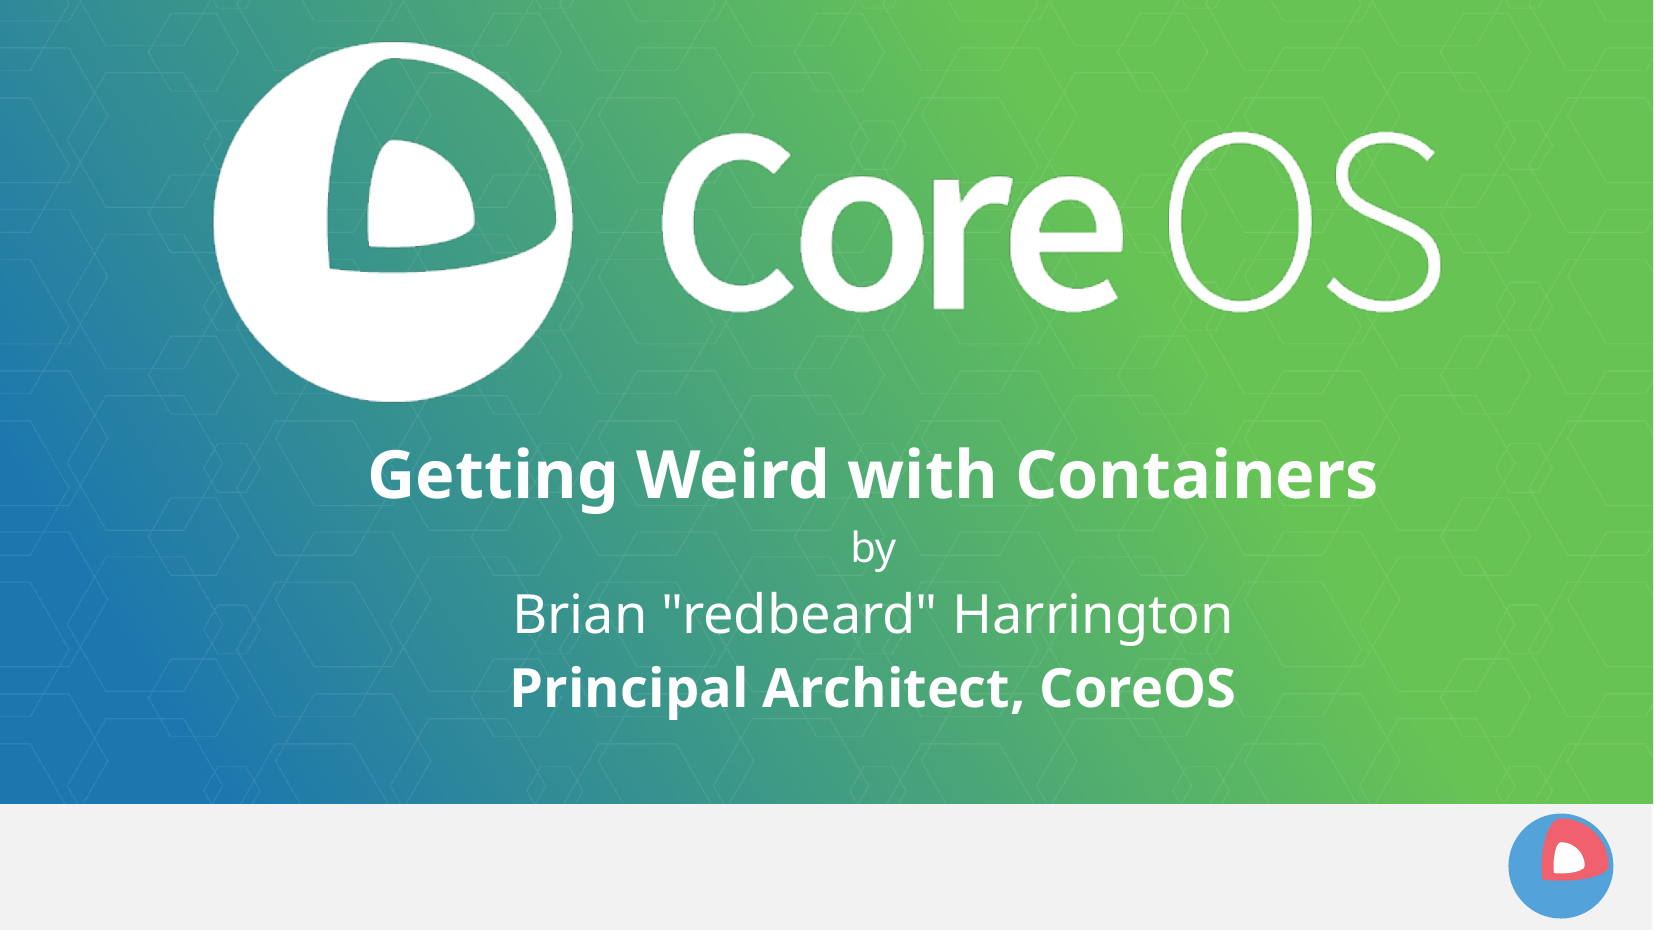

Getting Weird with Containers
by
Brian "redbeard" Harrington
Principal Architect, CoreOS